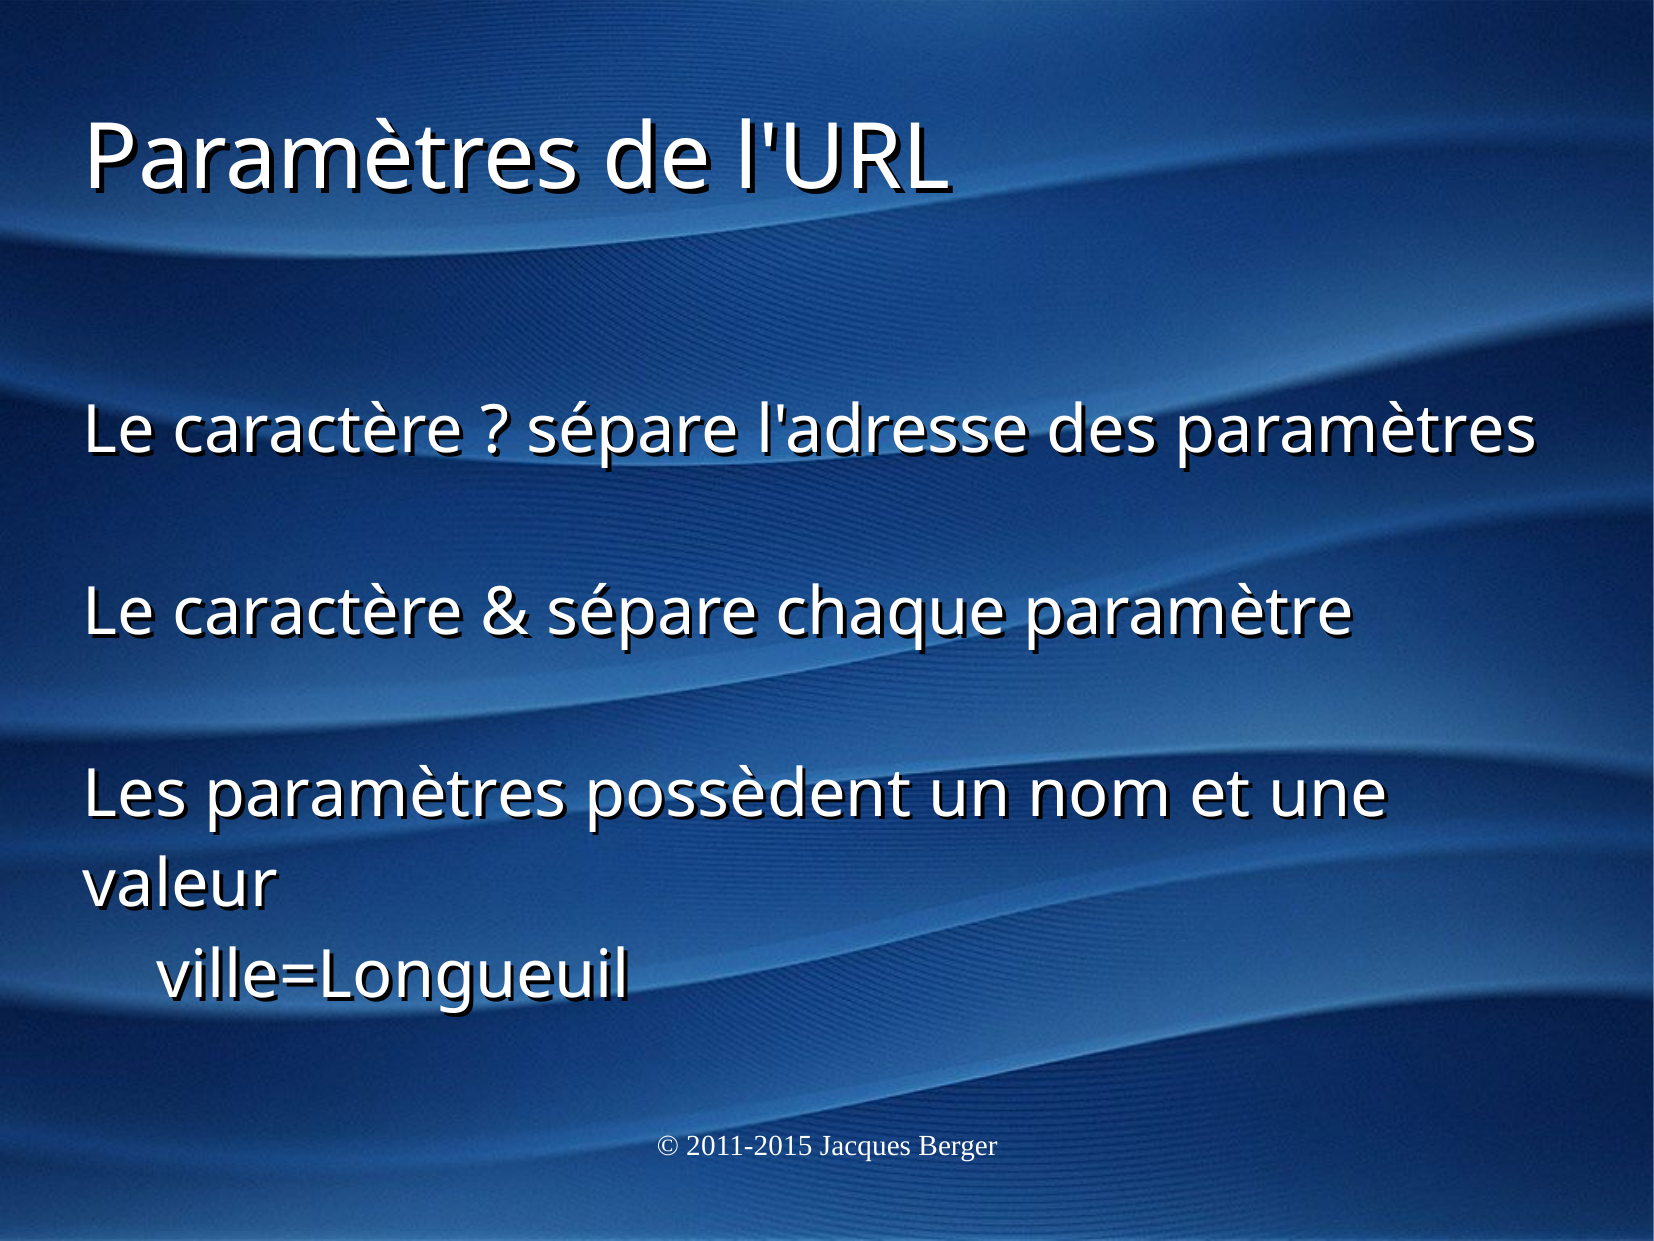

# Paramètres de l'URL
Le caractère ? sépare l'adresse des paramètres
Le caractère & sépare chaque paramètre
Les paramètres possèdent un nom et une valeur
	ville=Longueuil
© 2011-2015 Jacques Berger